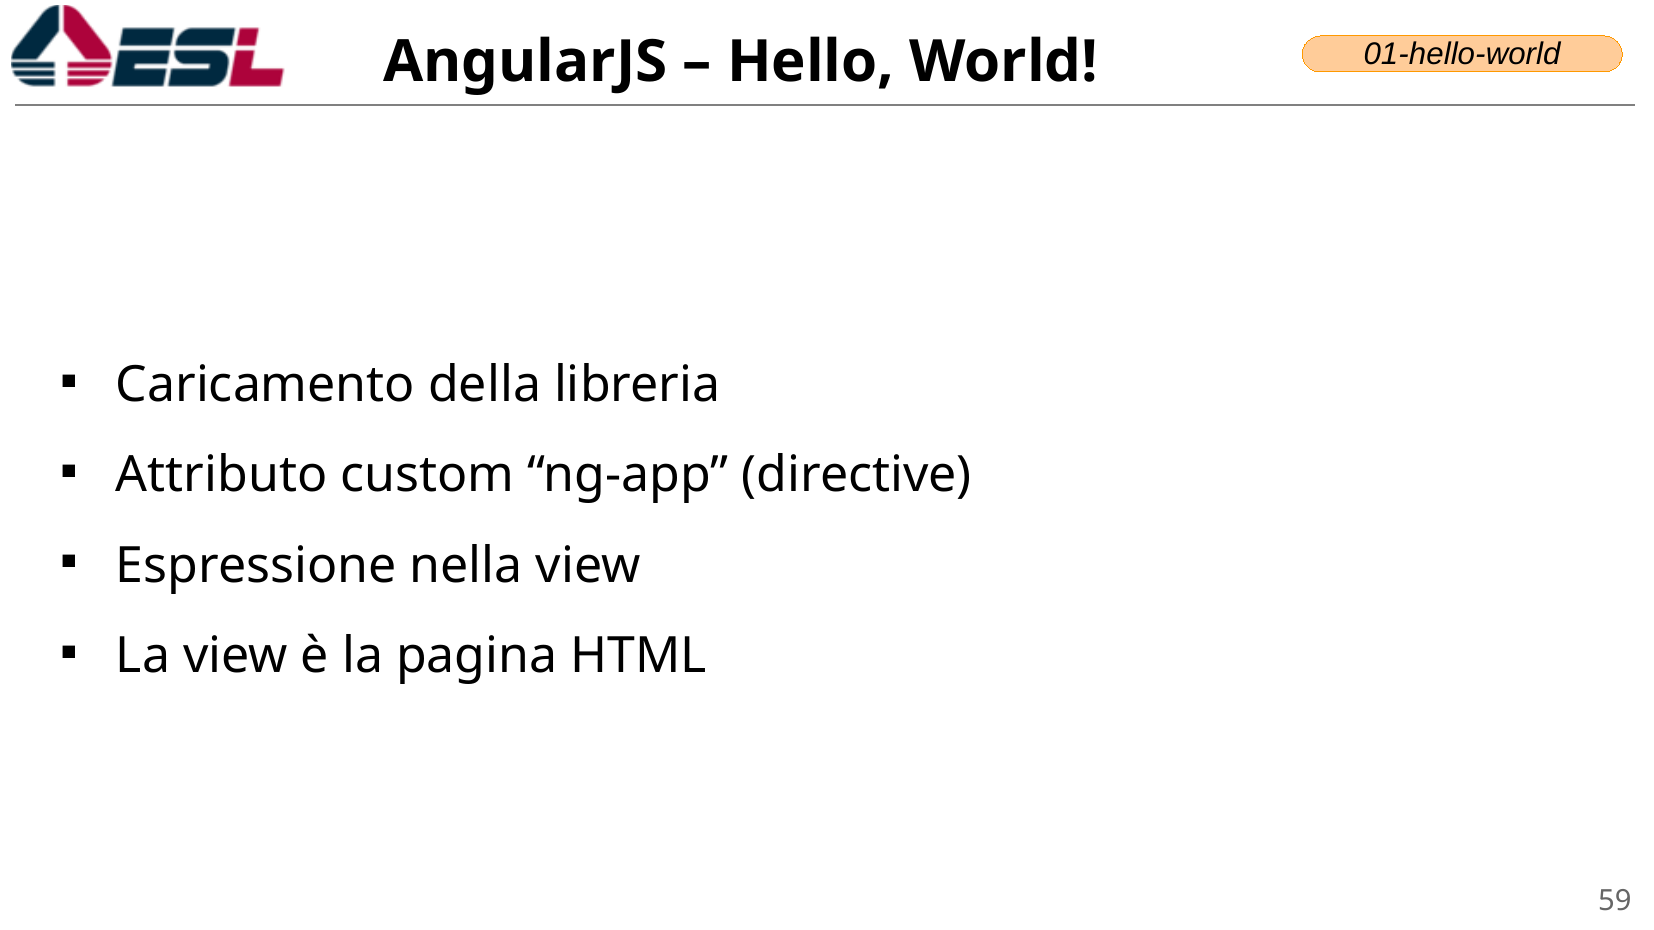

# AngularJS – Hello, World!
01-hello-world
Caricamento della libreria
Attributo custom “ng-app” (directive)
Espressione nella view
La view è la pagina HTML